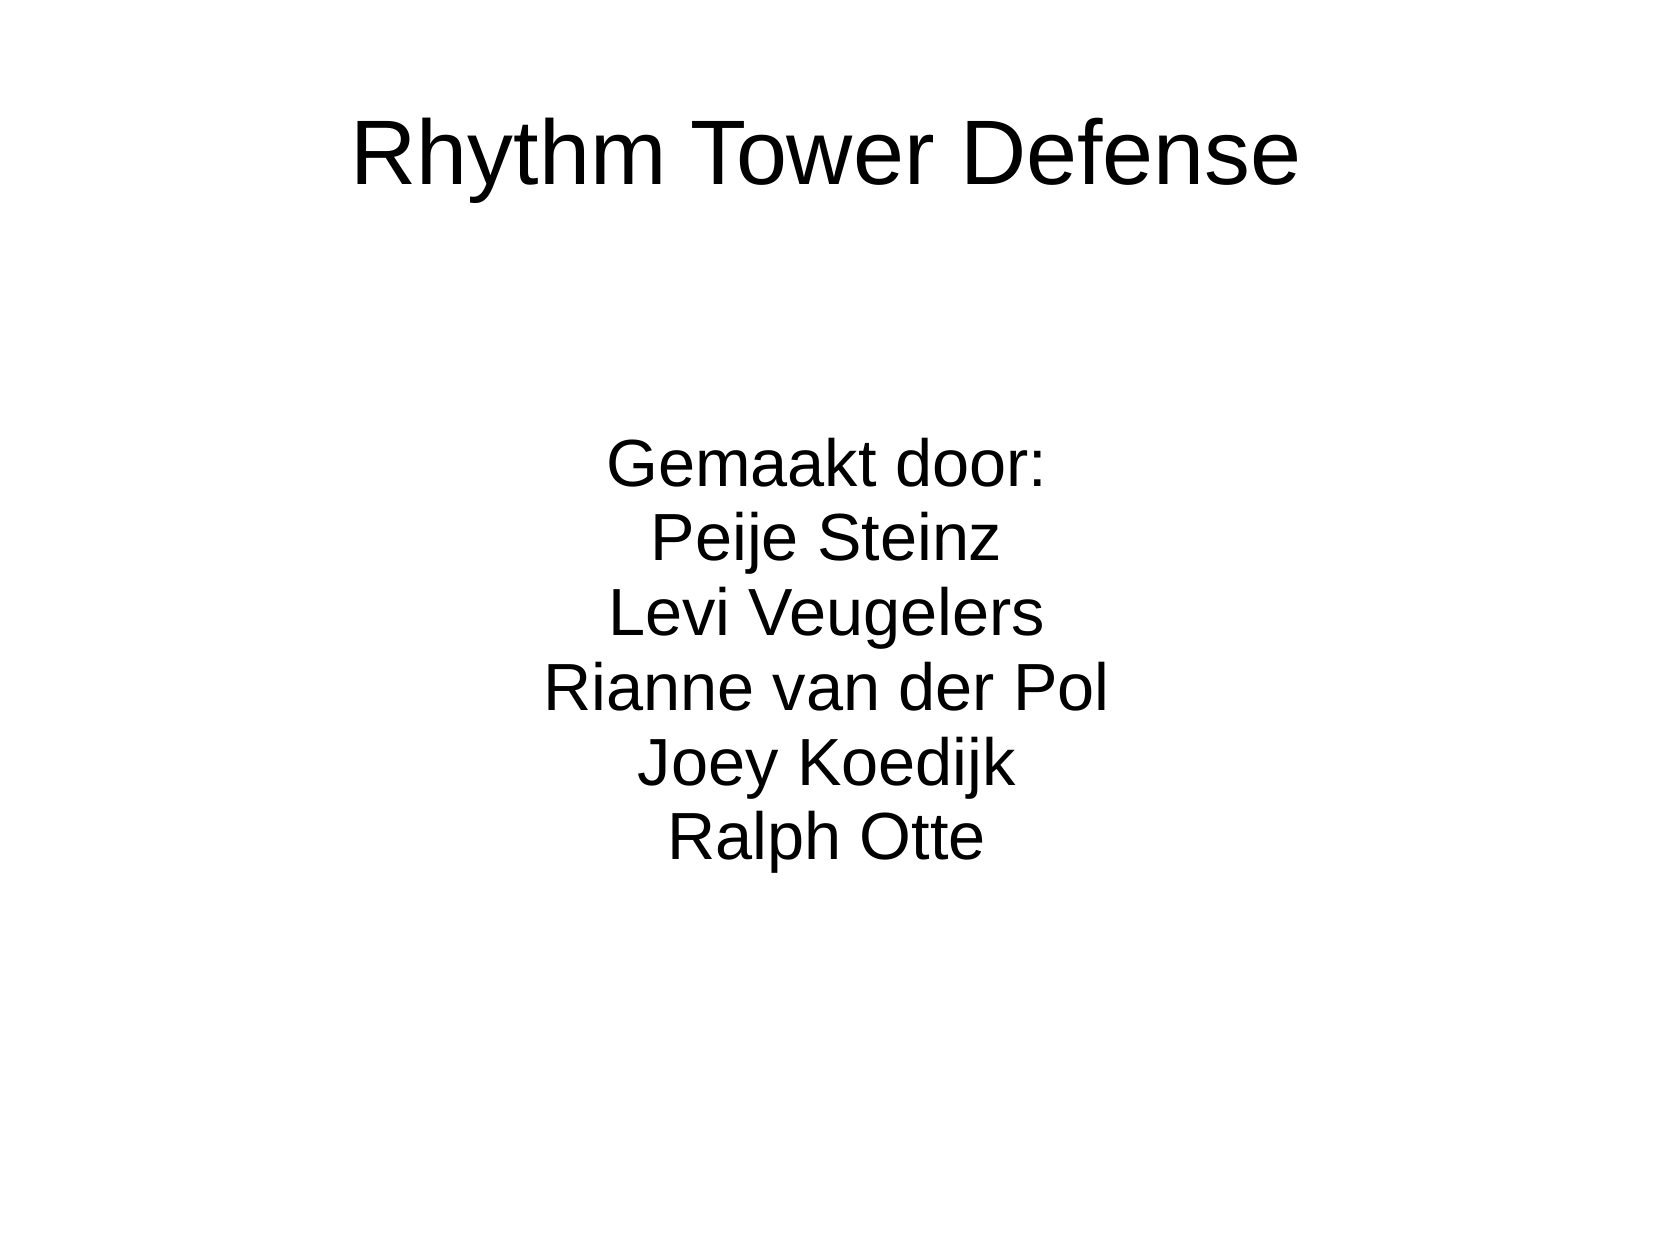

# Rhythm Tower Defense
Gemaakt door:
Peije Steinz
Levi Veugelers
Rianne van der Pol
Joey Koedijk
Ralph Otte